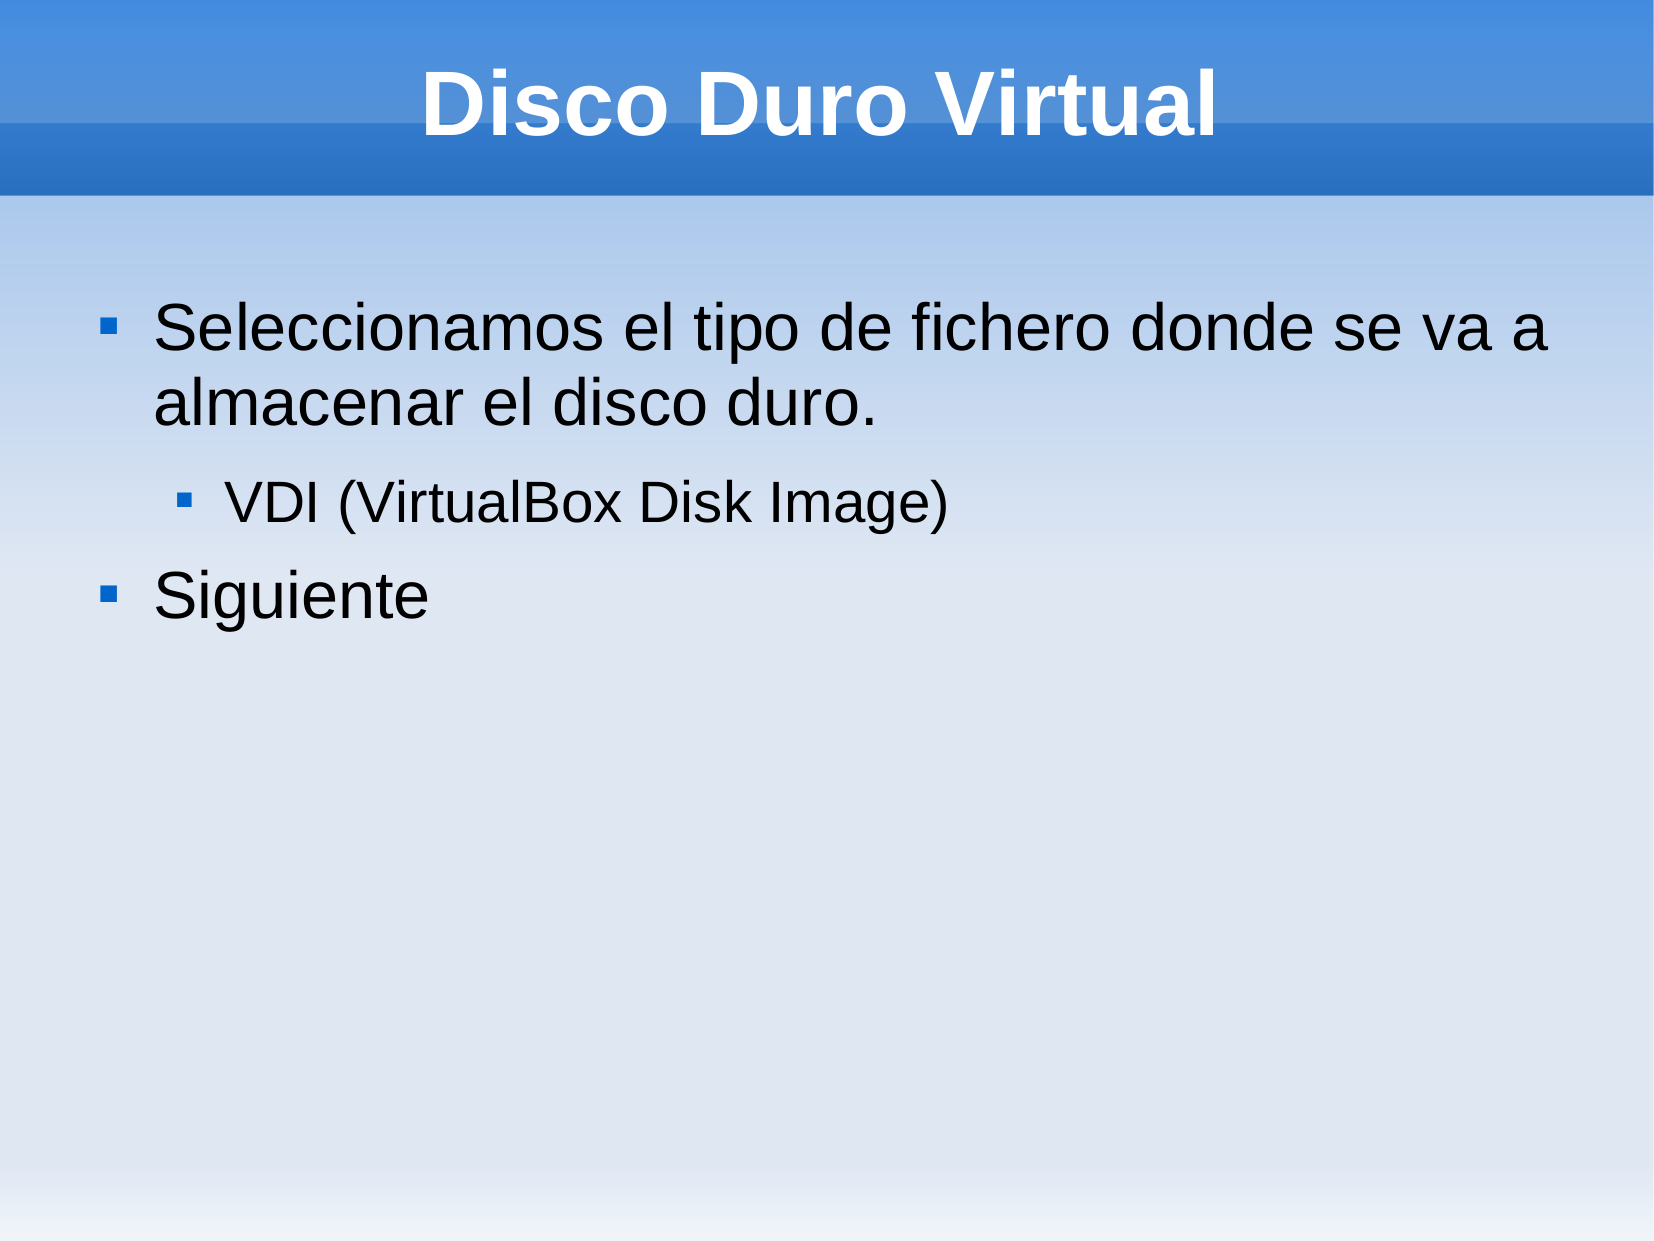

# Disco Duro Virtual
Seleccionamos el tipo de fichero donde se va a almacenar el disco duro.
VDI (VirtualBox Disk Image)
Siguiente